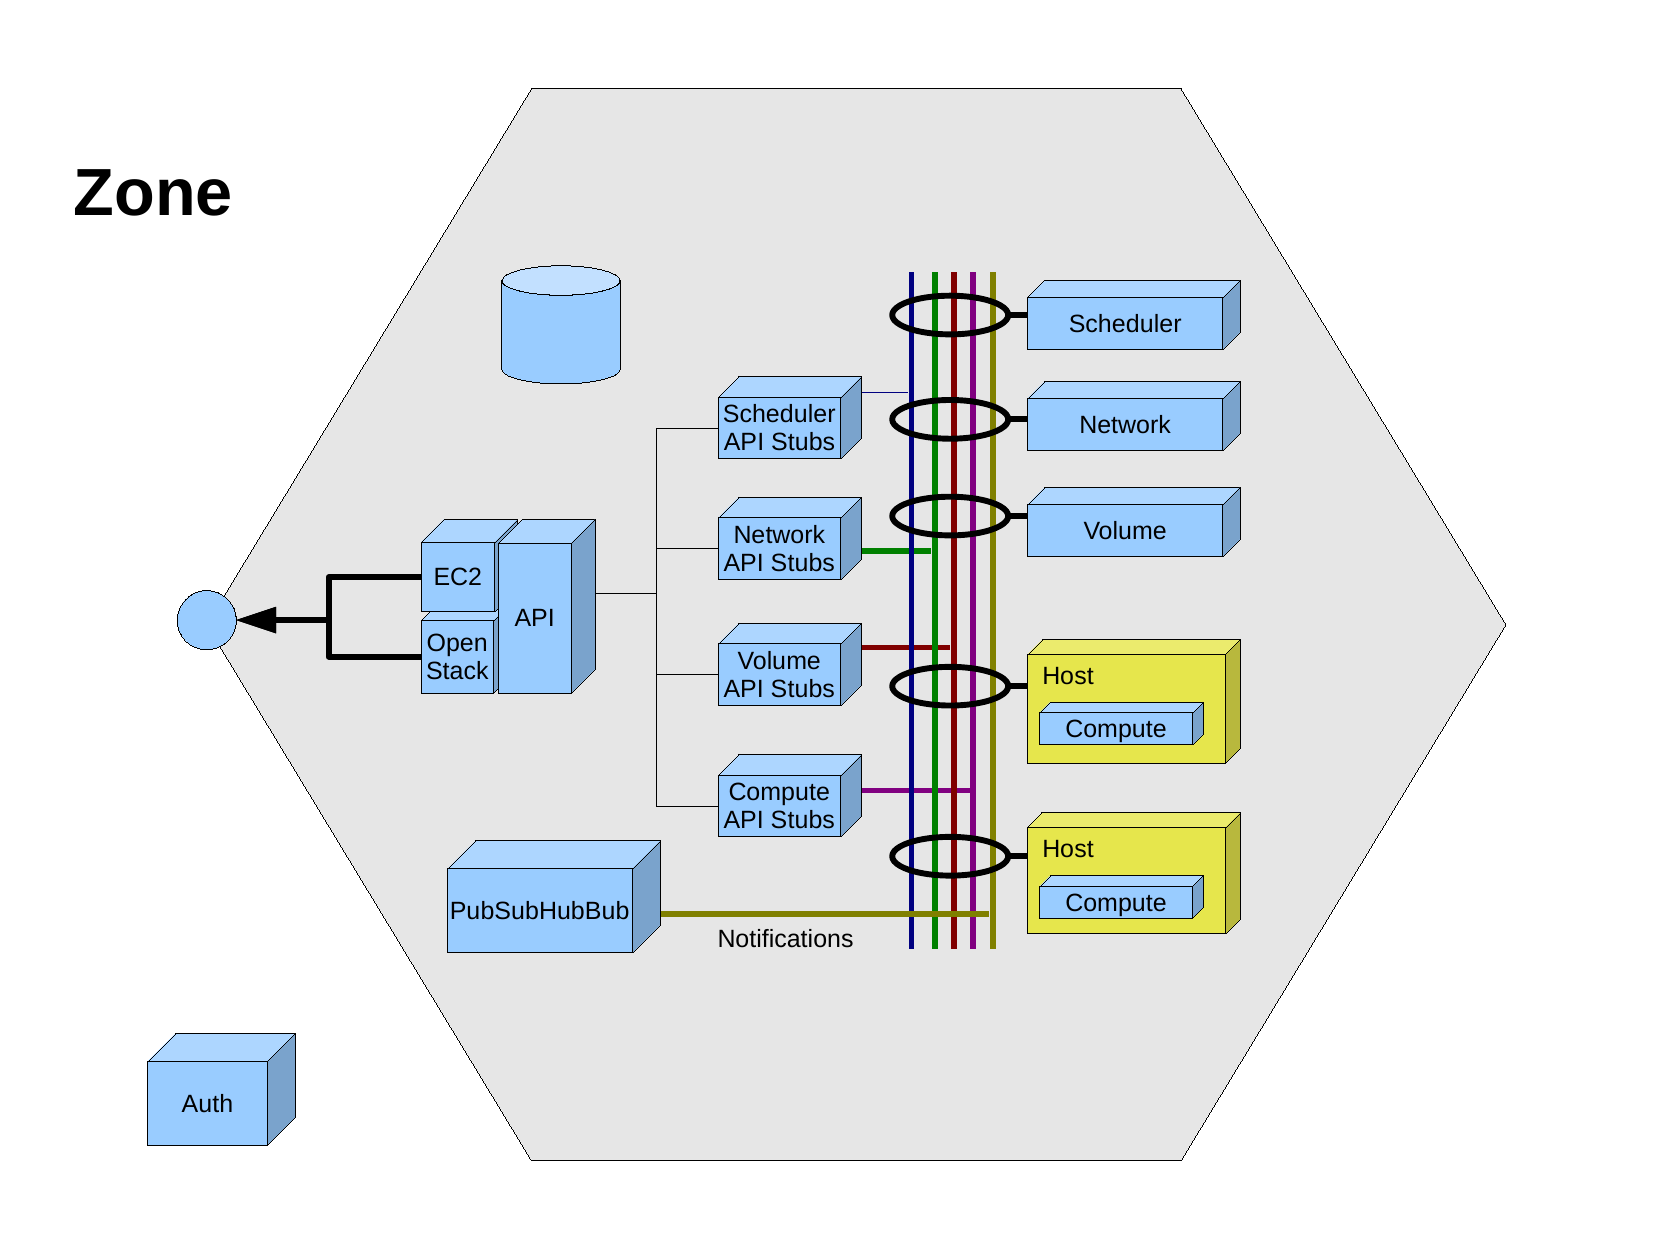

Zone
Scheduler
Scheduler
API Stubs
Network
Volume
Network
API Stubs
EC2
API
Open
Stack
Volume
API Stubs
Host
Compute
Compute
API Stubs
Host
PubSubHubBub
Compute
Notifications
Auth